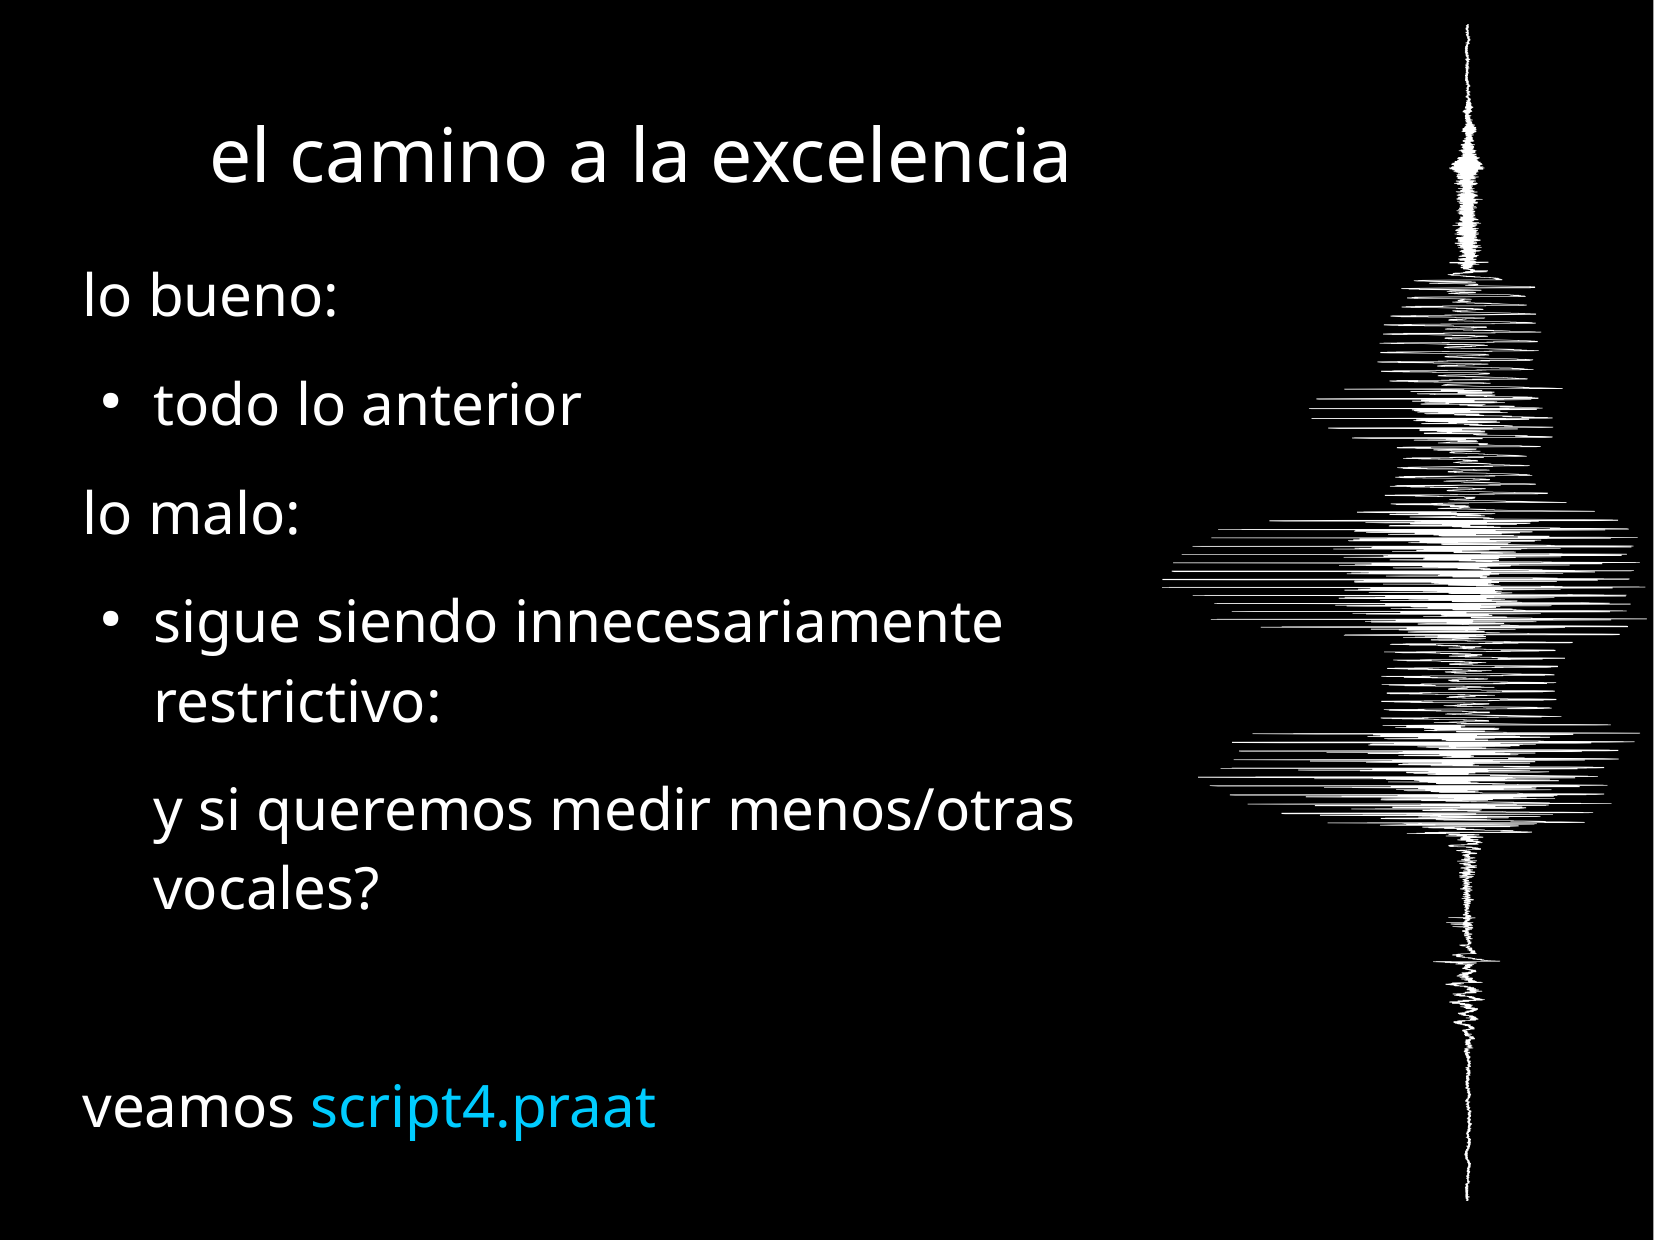

# el camino a la excelencia
lo bueno:
todo lo anterior
lo malo:
sigue siendo innecesariamente restrictivo:
y si queremos medir menos/otras vocales?
veamos script4.praat